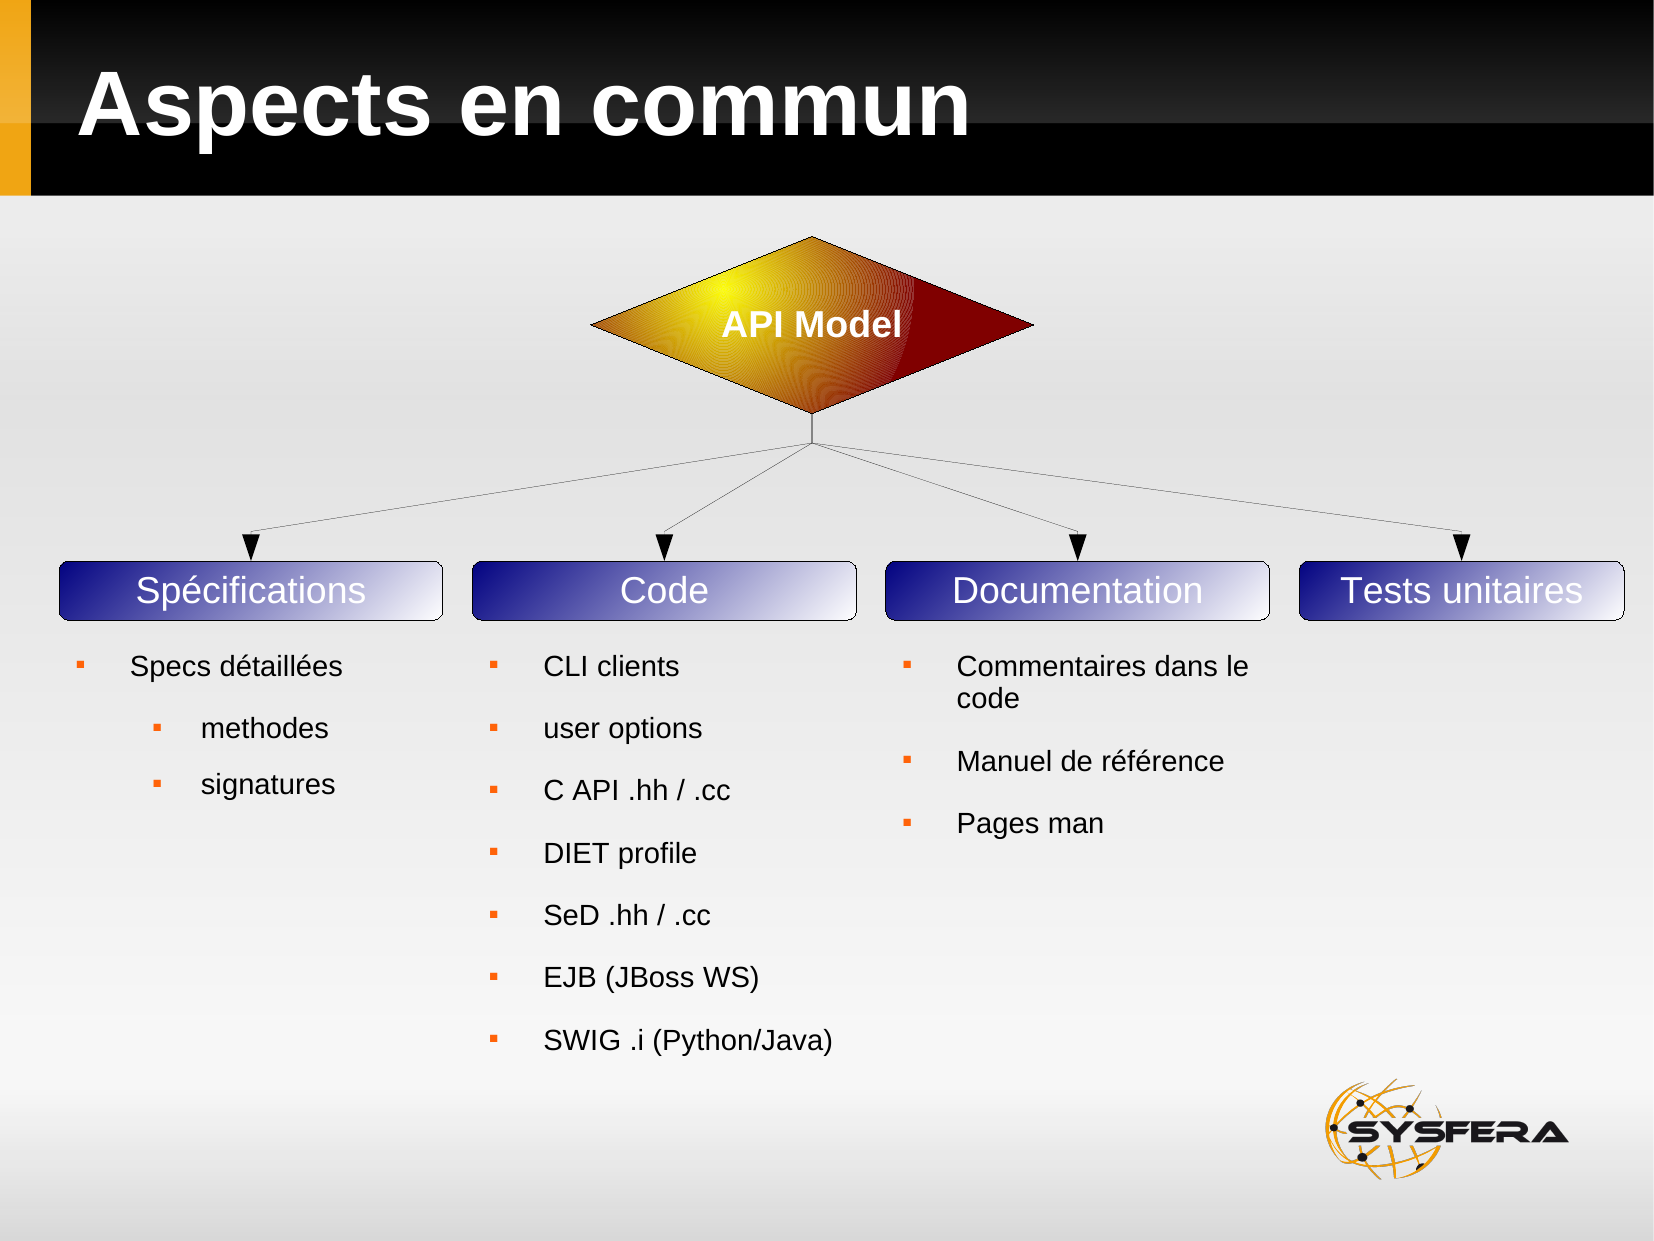

# Aspects en commun
API Model
Spécifications
Code
Documentation
Tests unitaires
Specs détaillées
methodes
signatures
CLI clients
user options
C API .hh / .cc
DIET profile
SeD .hh / .cc
EJB (JBoss WS)
SWIG .i (Python/Java)
Commentaires dans le code
Manuel de référence
Pages man